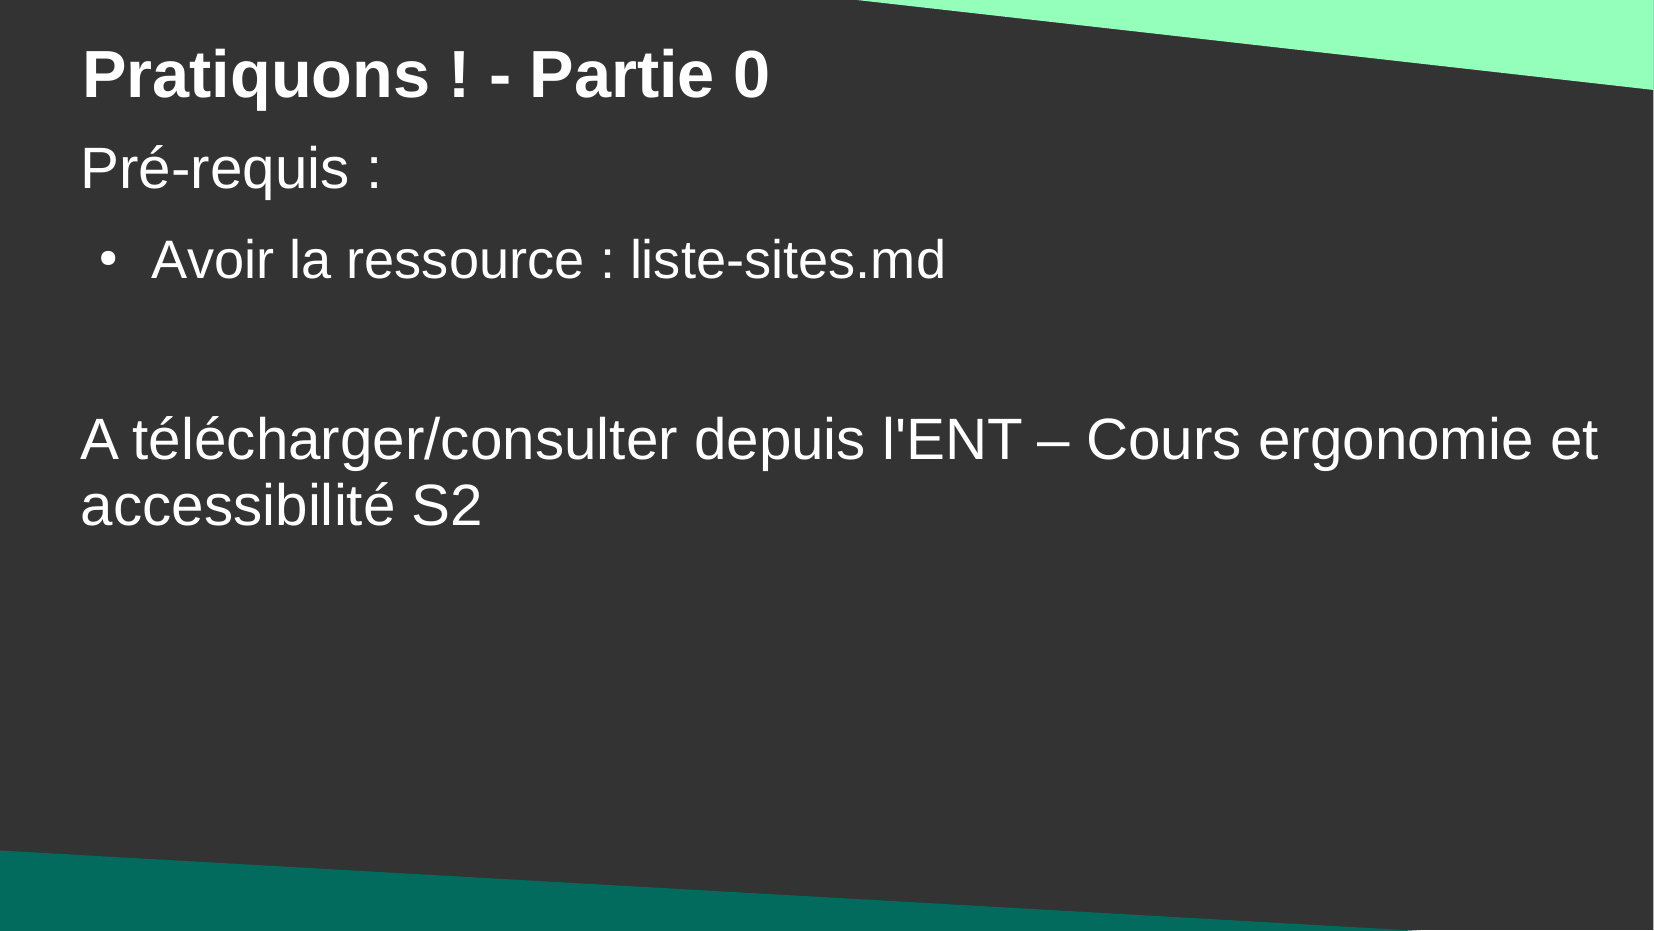

# Pratiquons ! - Partie 0
Pré-requis :
Avoir la ressource : liste-sites.md
A télécharger/consulter depuis l'ENT – Cours ergonomie et accessibilité S2